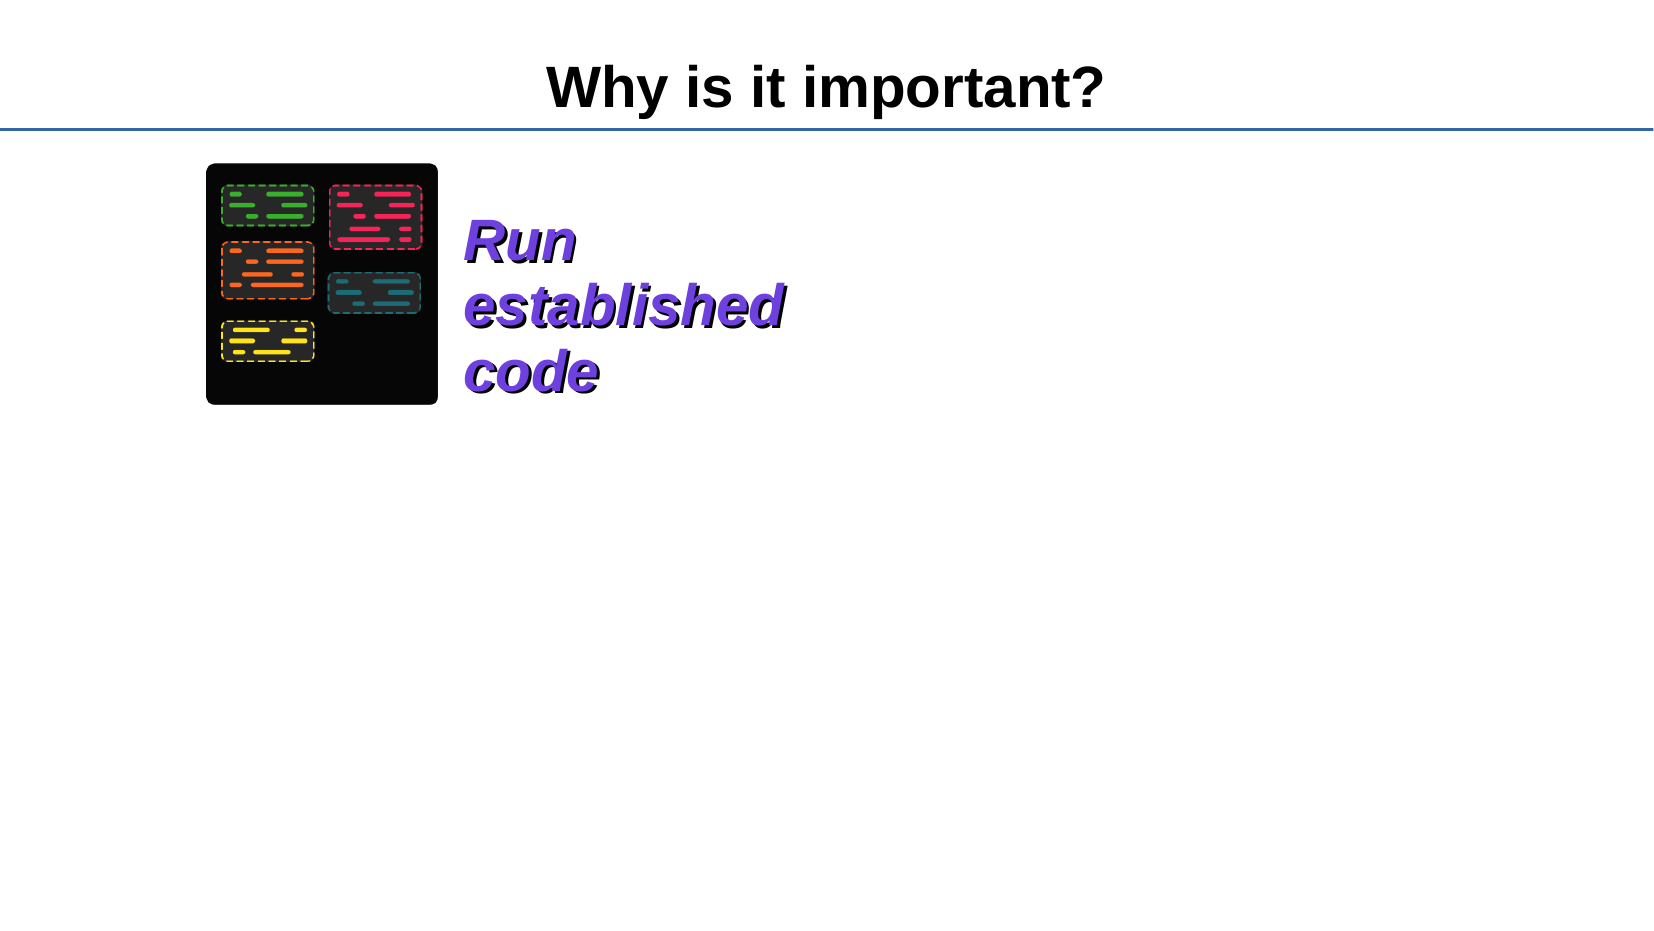

Why is it important?
Run established code